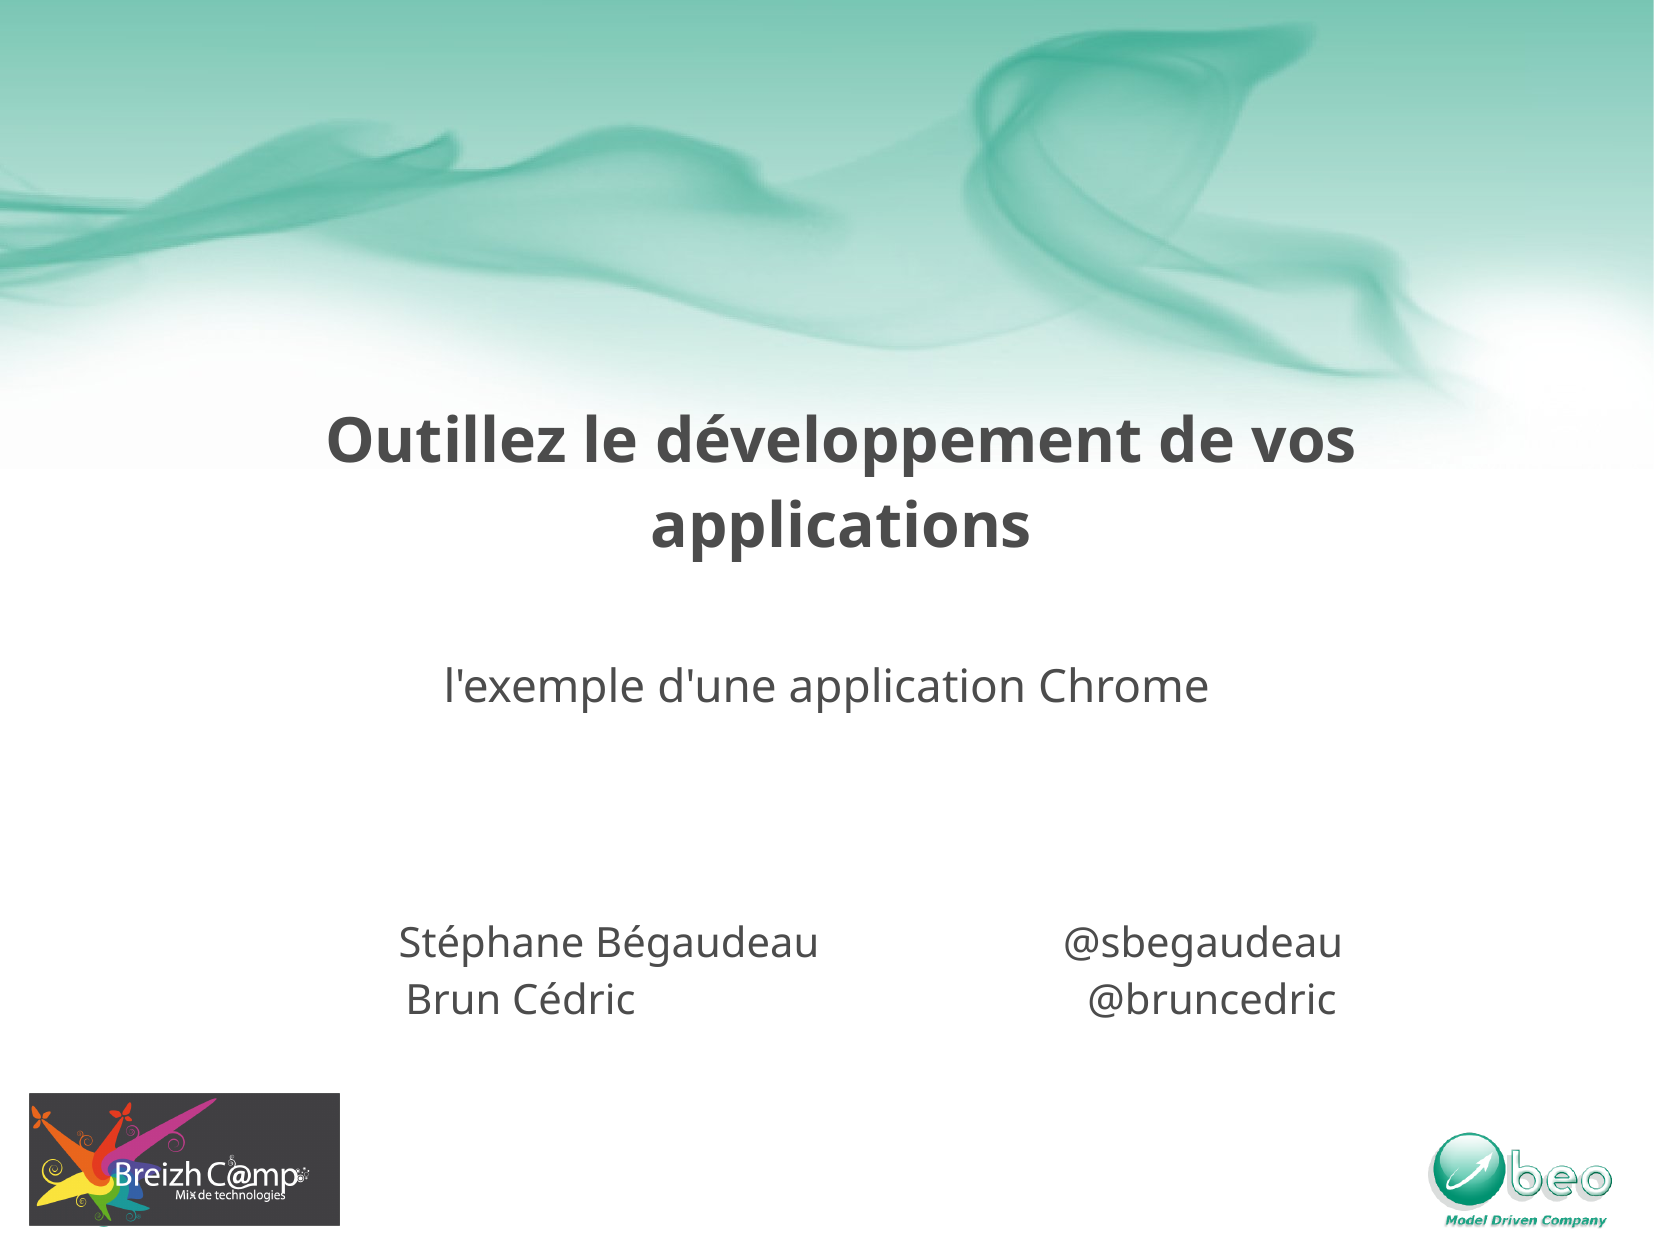

Outillez le développement de vos applications
l'exemple d'une application Chrome
Stéphane Bégaudeau				@sbegaudeau
Brun Cédric @bruncedric